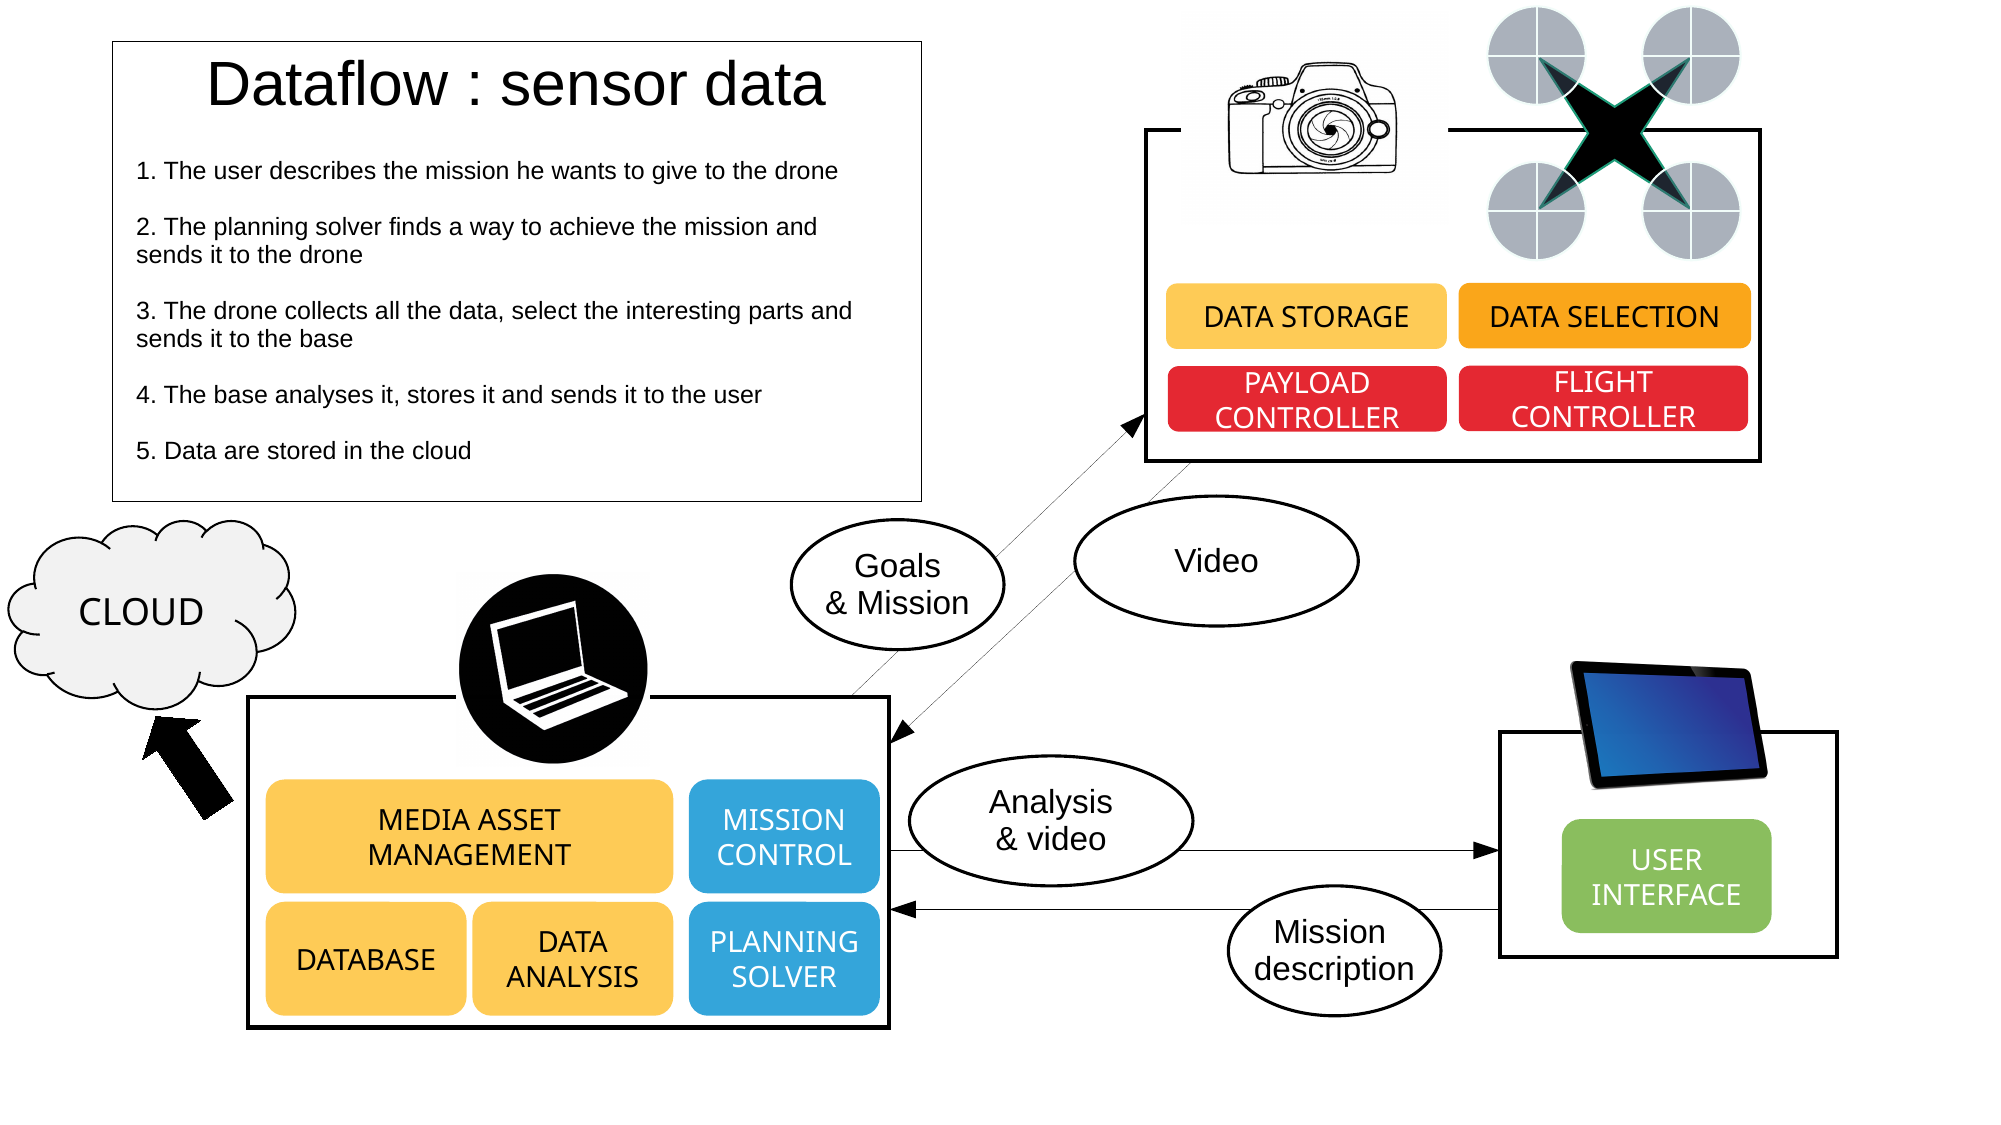

Dataflow : sensor data
1. The user describes the mission he wants to give to the drone
2. The planning solver finds a way to achieve the mission and sends it to the drone
3. The drone collects all the data, select the interesting parts and sends it to the base
4. The base analyses it, stores it and sends it to the user
5. Data are stored in the cloud
DATA SELECTION
DATA STORAGE
FLIGHT CONTROLLER
PAYLOAD CONTROLLER
Video
Goals
& Mission
CLOUD
Analysis
& video
MISSION CONTROL
MEDIA ASSET MANAGEMENT
USER INTERFACE
Mission
description
DATABASE
DATA ANALYSIS
PLANNING SOLVER